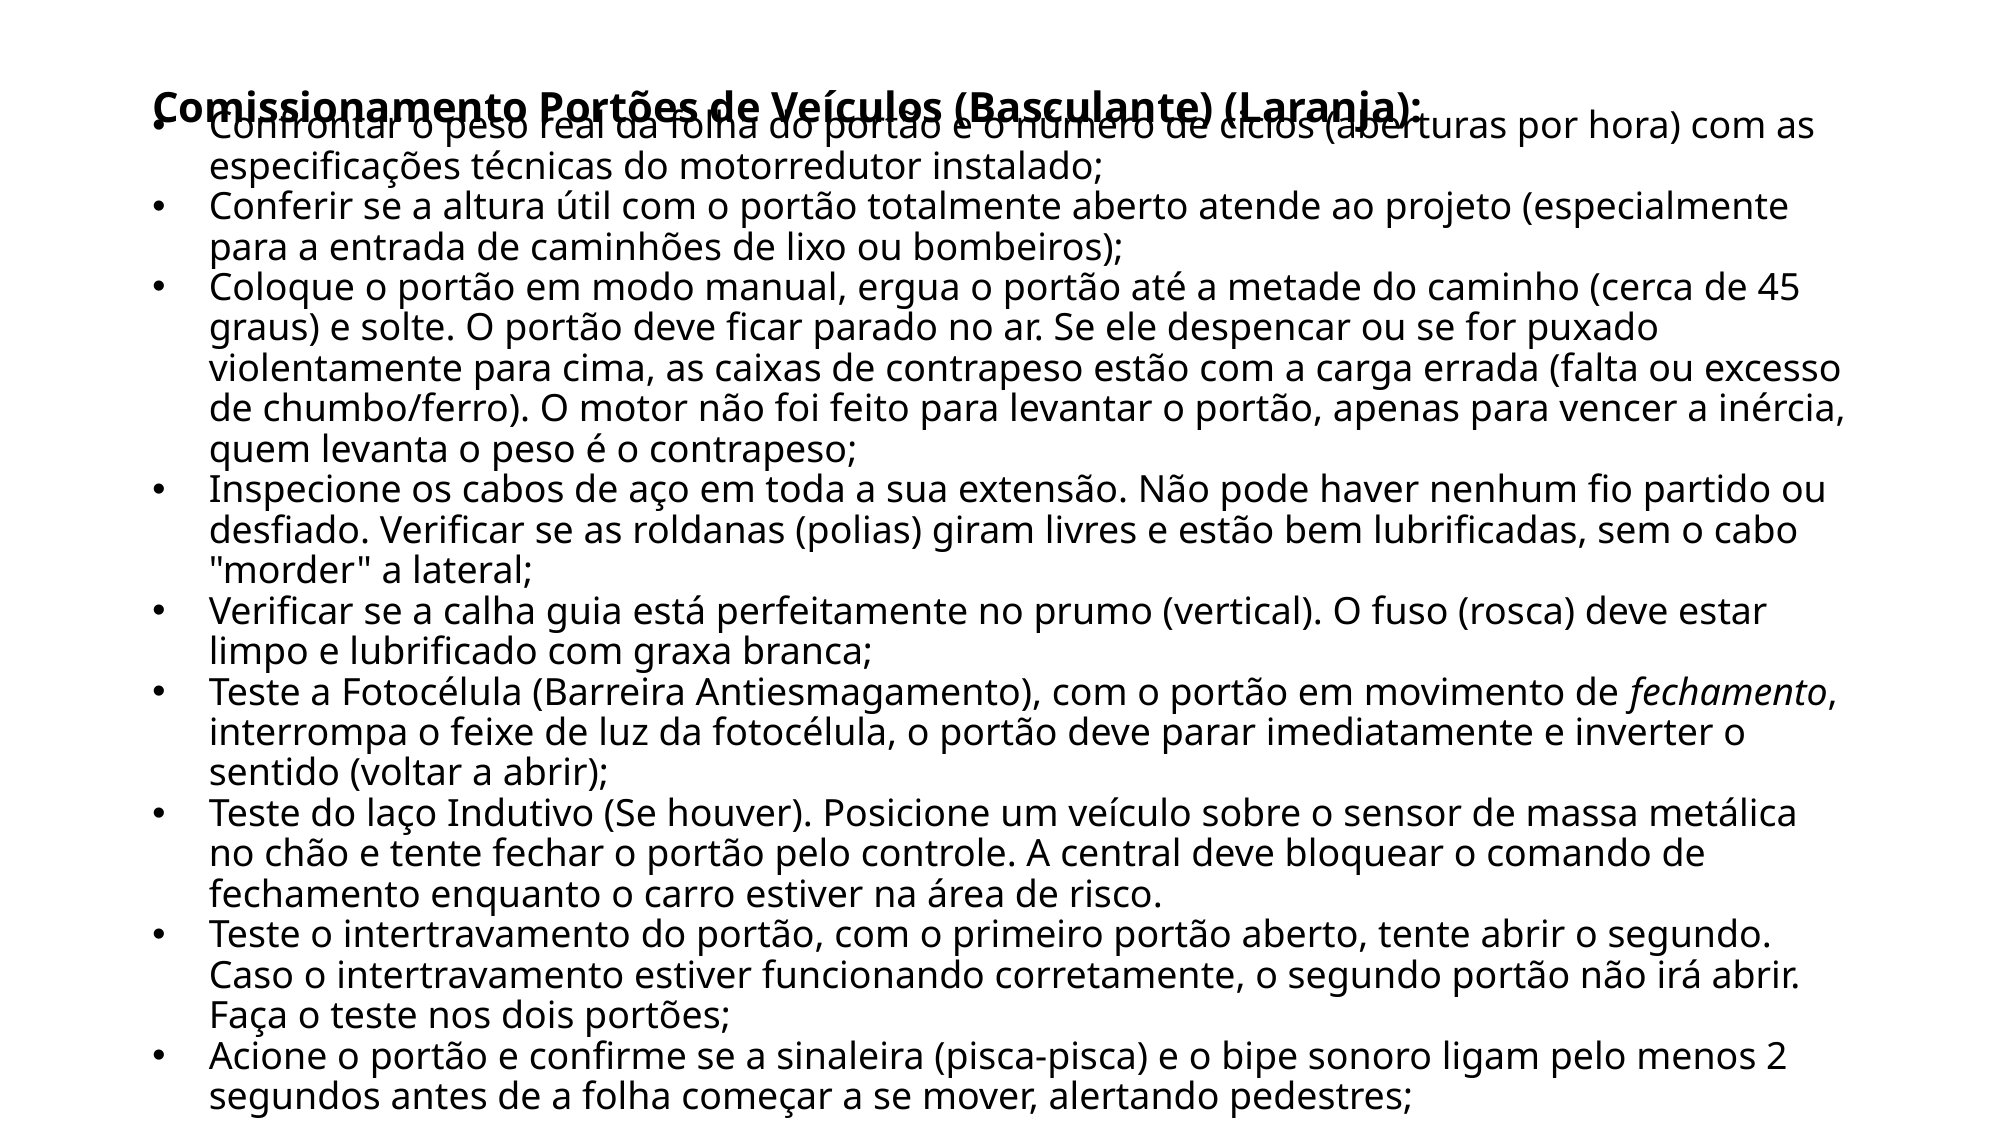

# Comissionamento Portões de Veículos (Basculante) (Laranja):
Confrontar o peso real da folha do portão e o número de ciclos (aberturas por hora) com as especificações técnicas do motorredutor instalado;
Conferir se a altura útil com o portão totalmente aberto atende ao projeto (especialmente para a entrada de caminhões de lixo ou bombeiros);
Coloque o portão em modo manual, ergua o portão até a metade do caminho (cerca de 45 graus) e solte. O portão deve ficar parado no ar. Se ele despencar ou se for puxado violentamente para cima, as caixas de contrapeso estão com a carga errada (falta ou excesso de chumbo/ferro). O motor não foi feito para levantar o portão, apenas para vencer a inércia, quem levanta o peso é o contrapeso;
Inspecione os cabos de aço em toda a sua extensão. Não pode haver nenhum fio partido ou desfiado. Verificar se as roldanas (polias) giram livres e estão bem lubrificadas, sem o cabo "morder" a lateral;
Verificar se a calha guia está perfeitamente no prumo (vertical). O fuso (rosca) deve estar limpo e lubrificado com graxa branca;
Teste a Fotocélula (Barreira Antiesmagamento), com o portão em movimento de fechamento, interrompa o feixe de luz da fotocélula, o portão deve parar imediatamente e inverter o sentido (voltar a abrir);
Teste do laço Indutivo (Se houver). Posicione um veículo sobre o sensor de massa metálica no chão e tente fechar o portão pelo controle. A central deve bloquear o comando de fechamento enquanto o carro estiver na área de risco.
Teste o intertravamento do portão, com o primeiro portão aberto, tente abrir o segundo. Caso o intertravamento estiver funcionando corretamente, o segundo portão não irá abrir. Faça o teste nos dois portões;
Acione o portão e confirme se a sinaleira (pisca-pisca) e o bipe sonoro ligam pelo menos 2 segundos antes de a folha começar a se mover, alertando pedestres;